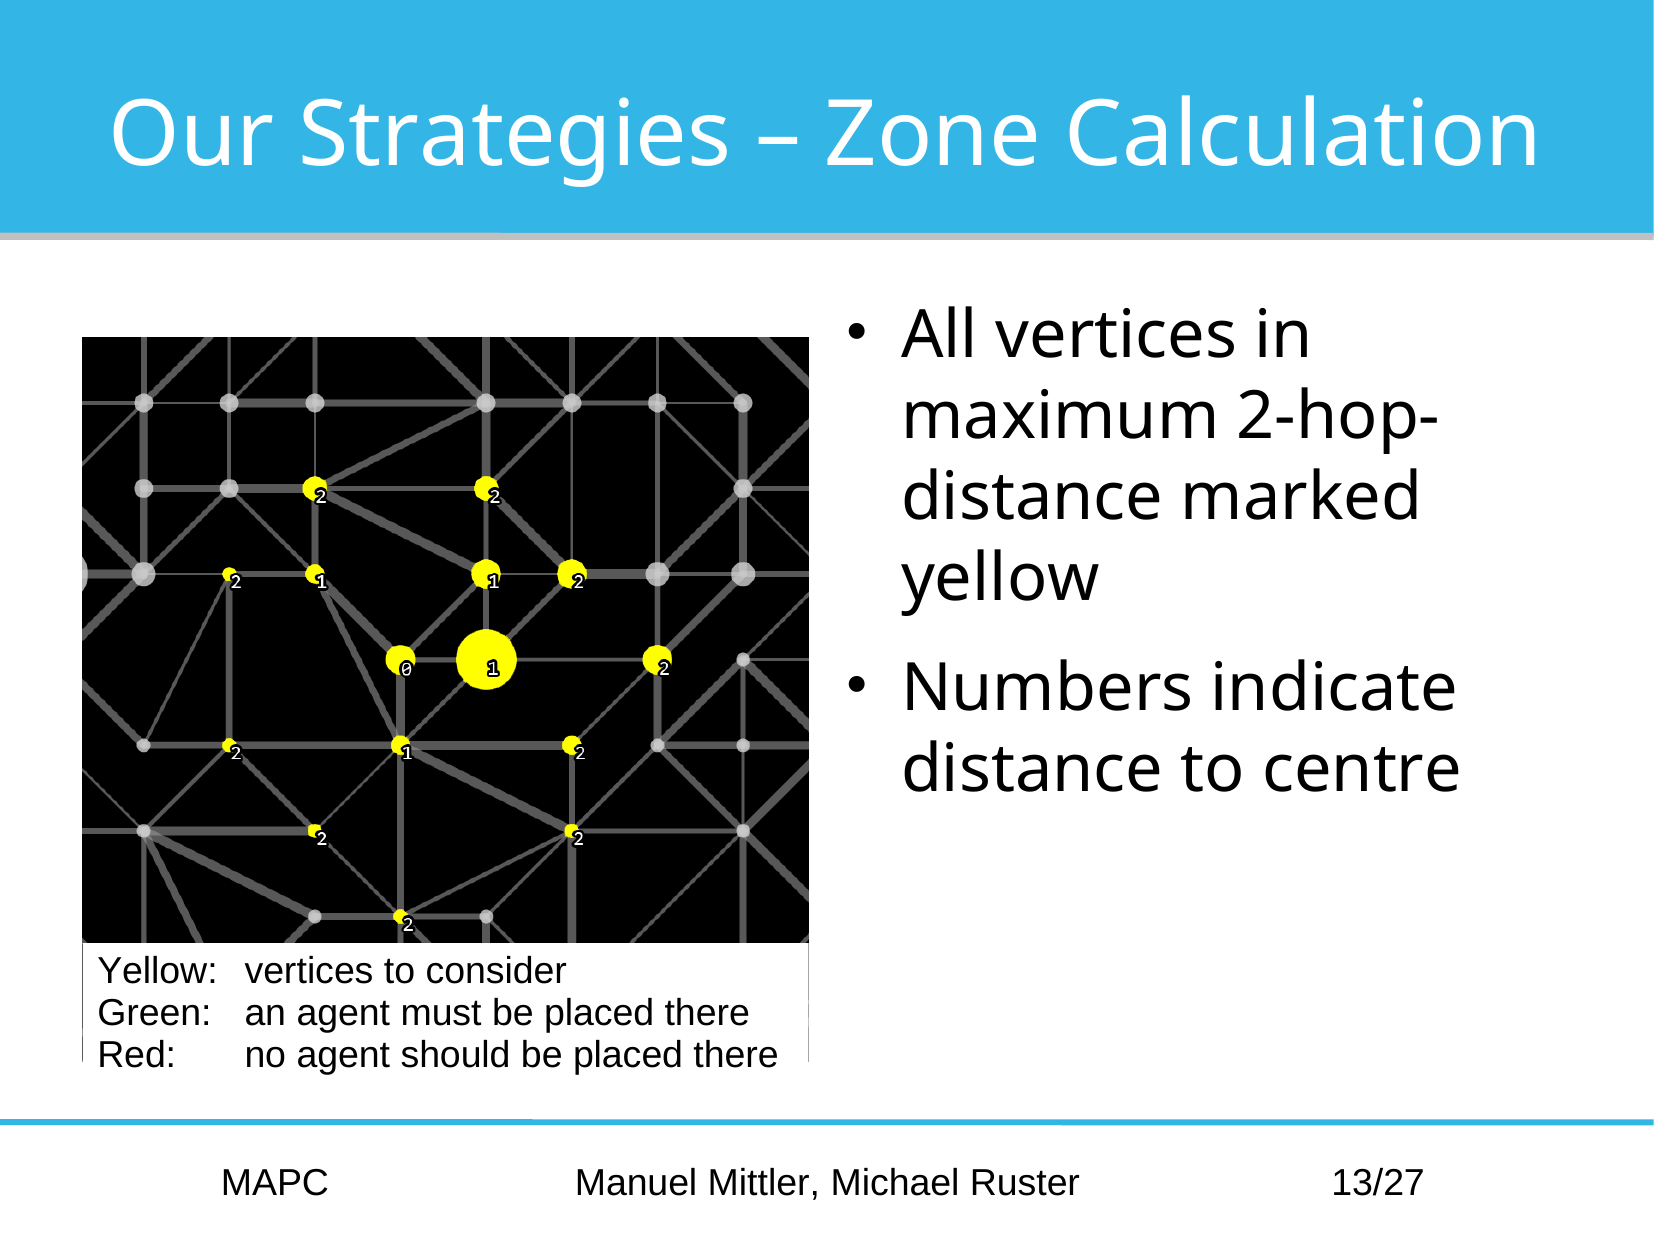

# Our Strategies – Zone Calculation
All vertices in maximum 2-hop-distance marked yellow
Numbers indicate distance to centre
Yellow:	vertices to consider
Green:	an agent must be placed there
Red:	no agent should be placed there
13